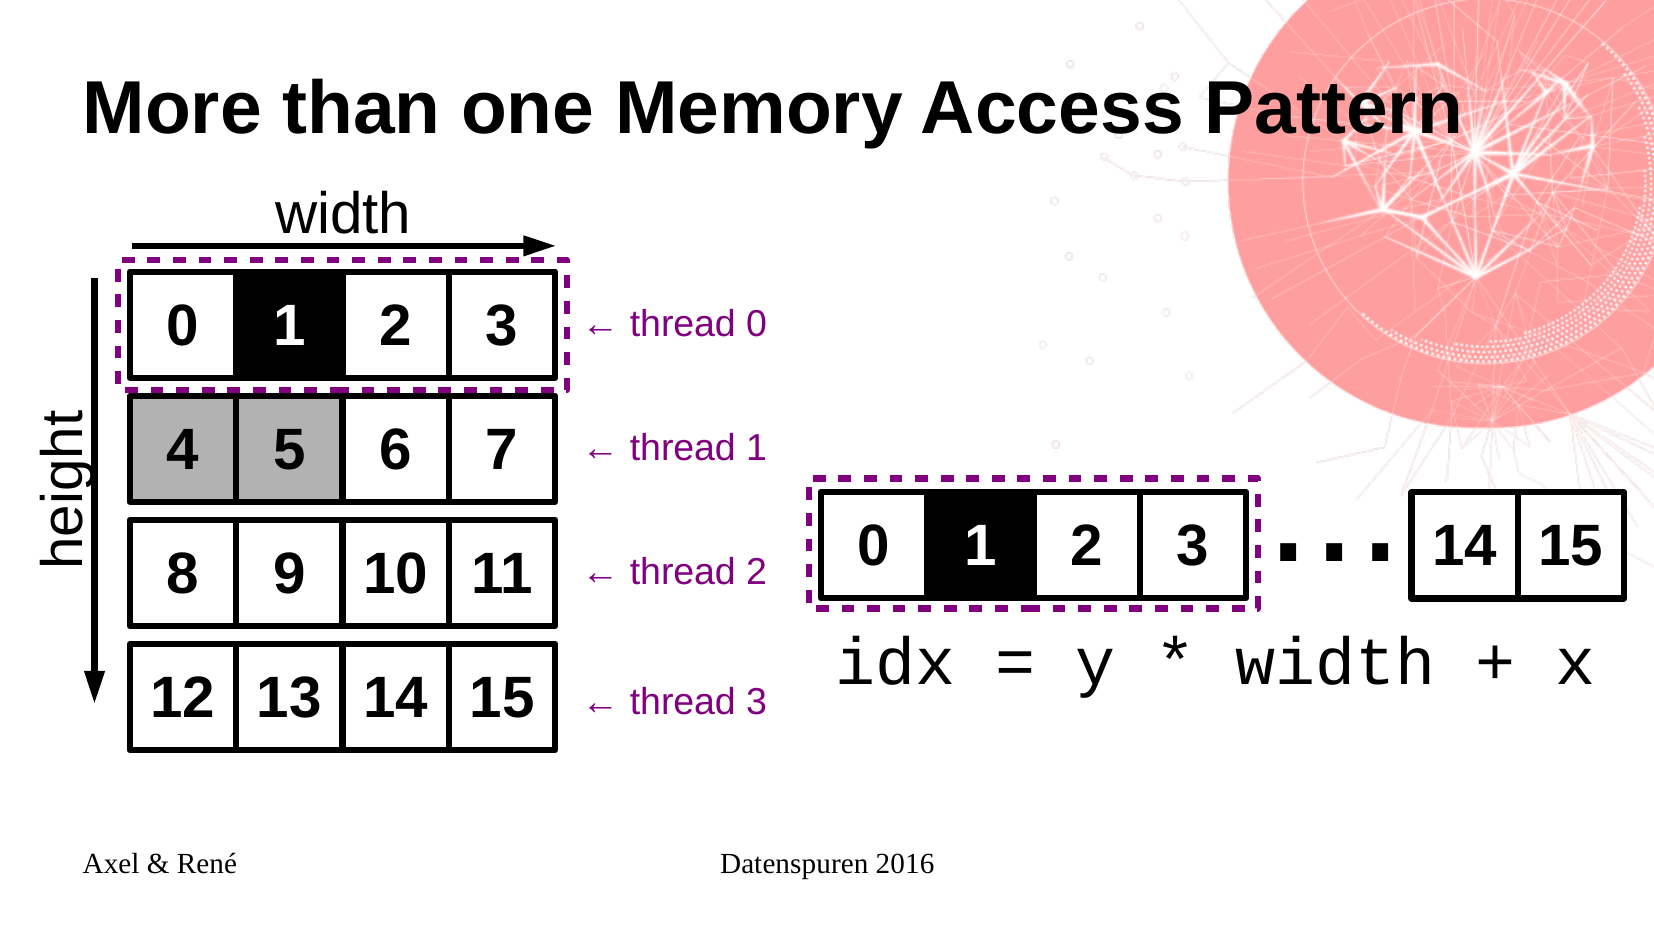

# More than one Memory Access Pattern
width
0
1
2
3
height
4
5
6
7
8
9
10
11
12
13
14
15
← thread 0
...
0
1
2
3
14
15
idx = y * width + x
← thread 1
← thread 2
← thread 3